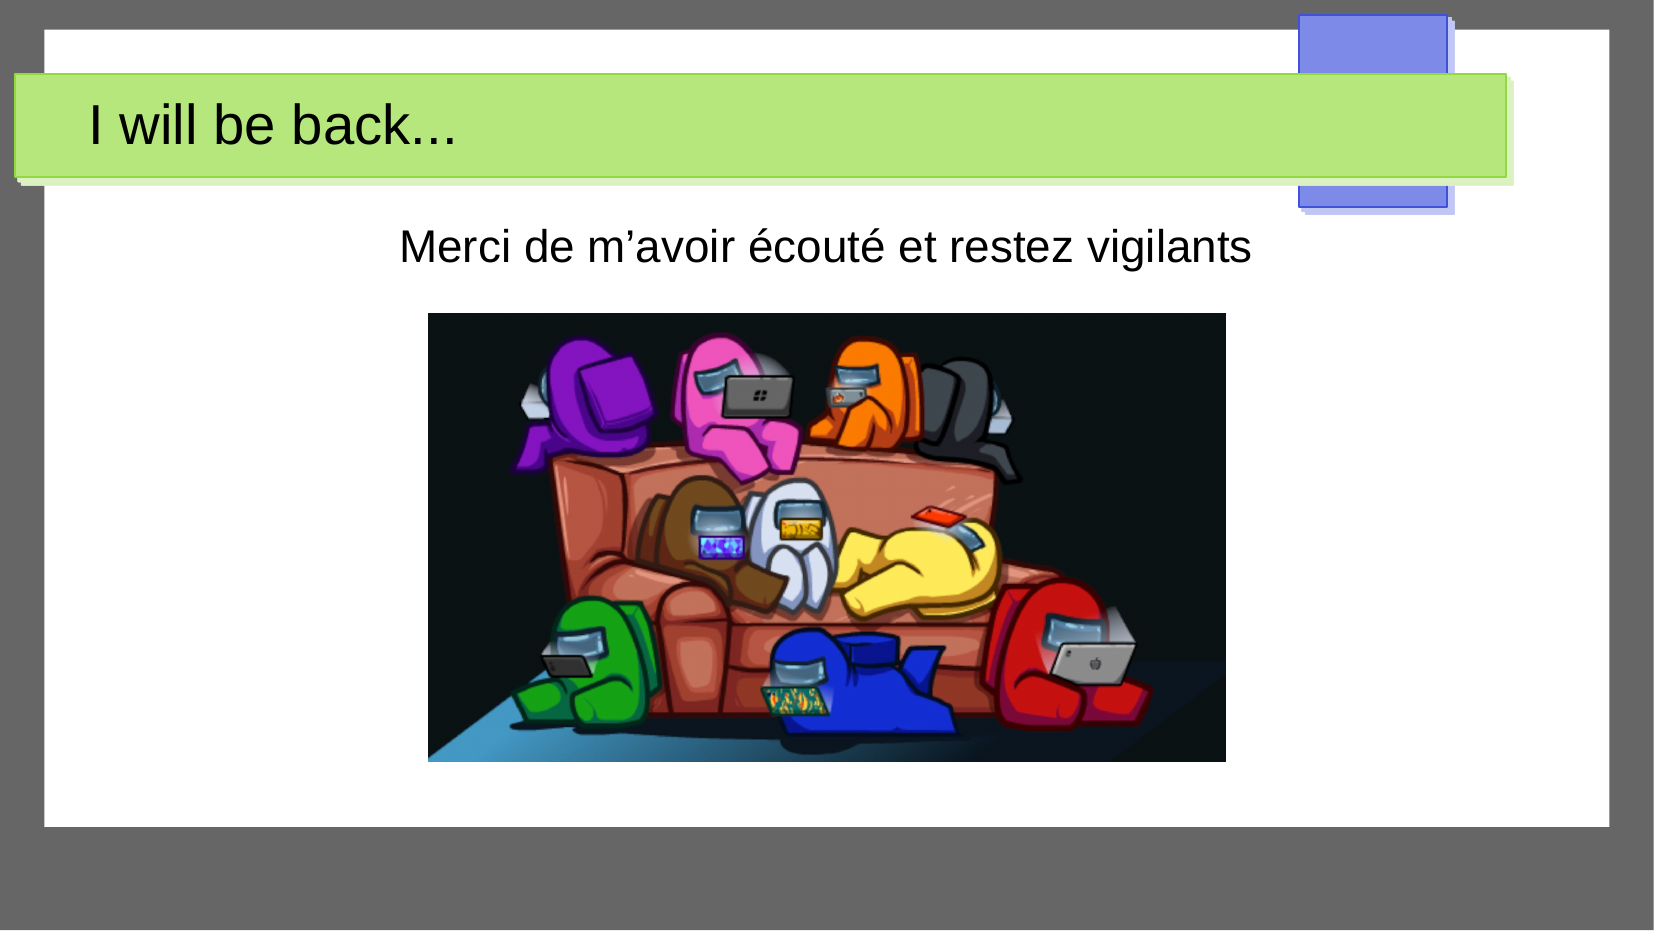

# I will be back...
Merci de m’avoir écouté et restez vigilants